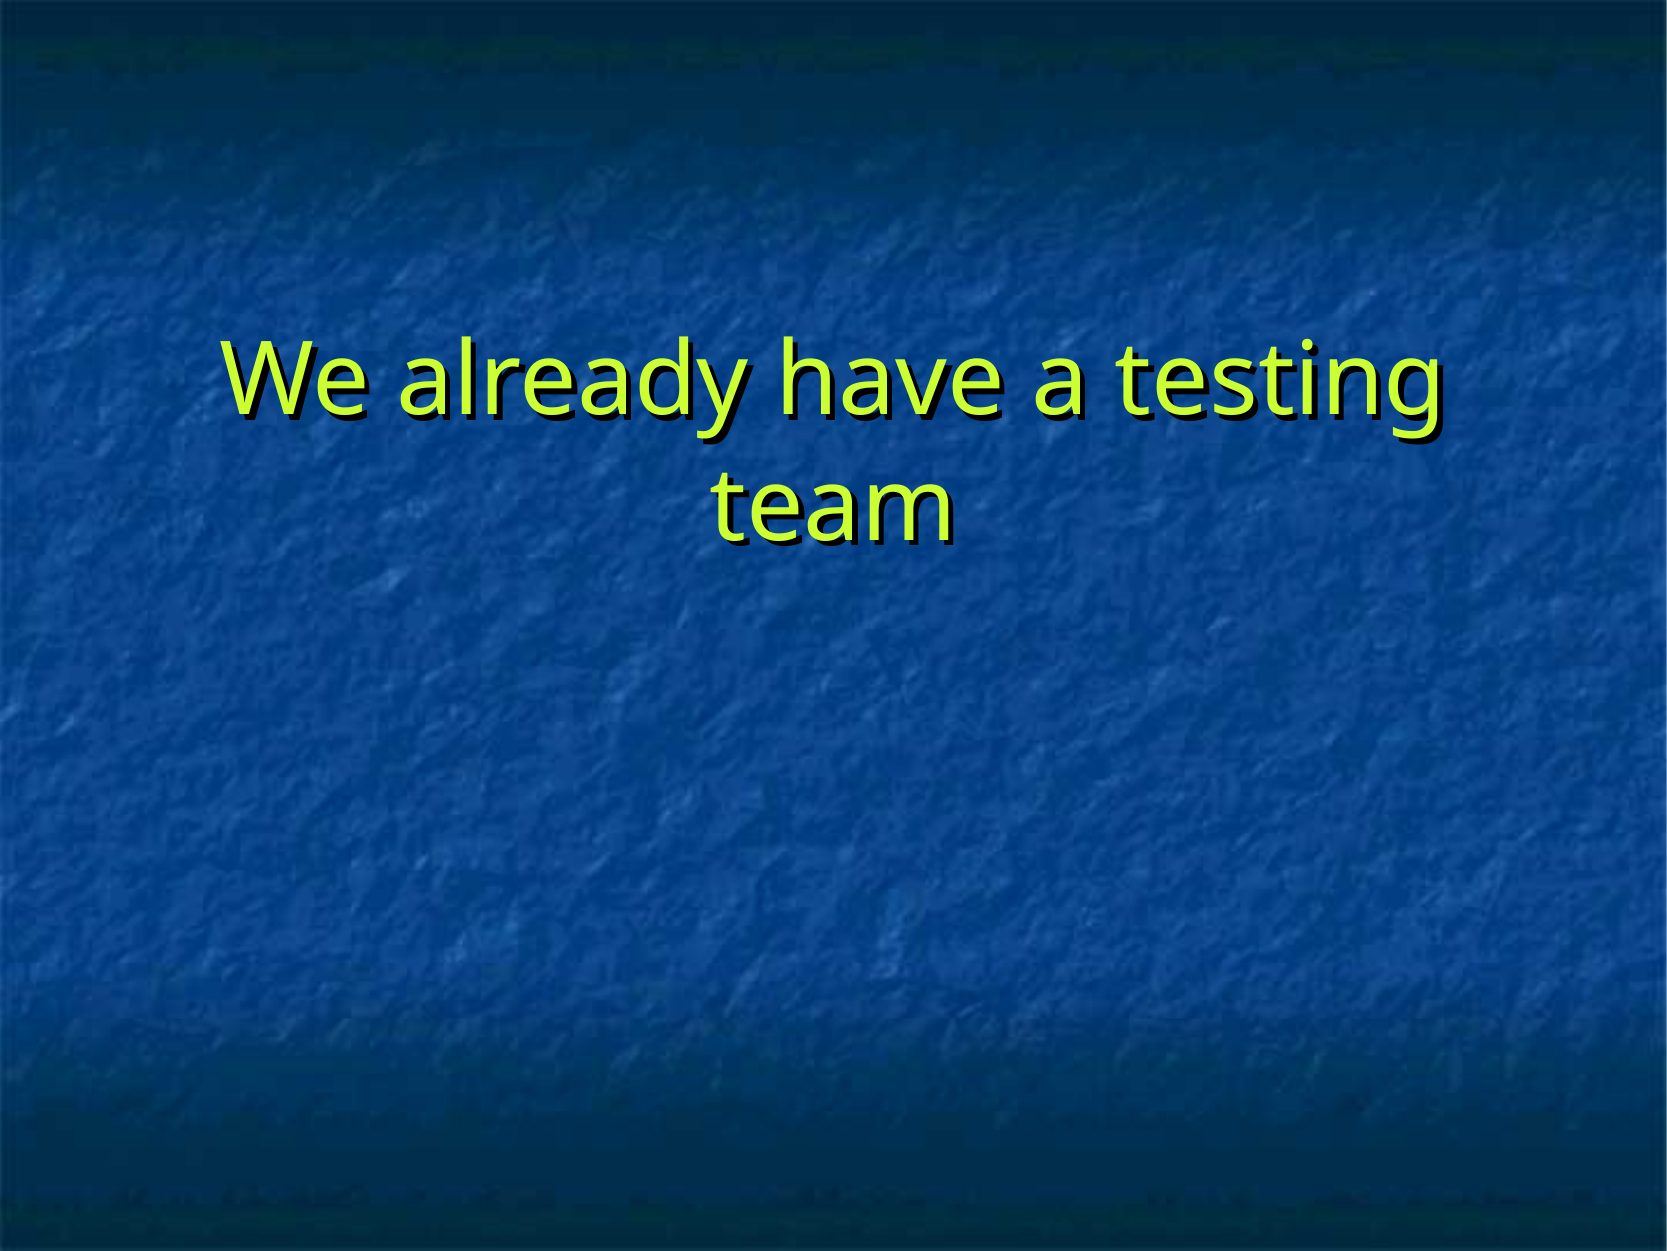

# We already have a testing team